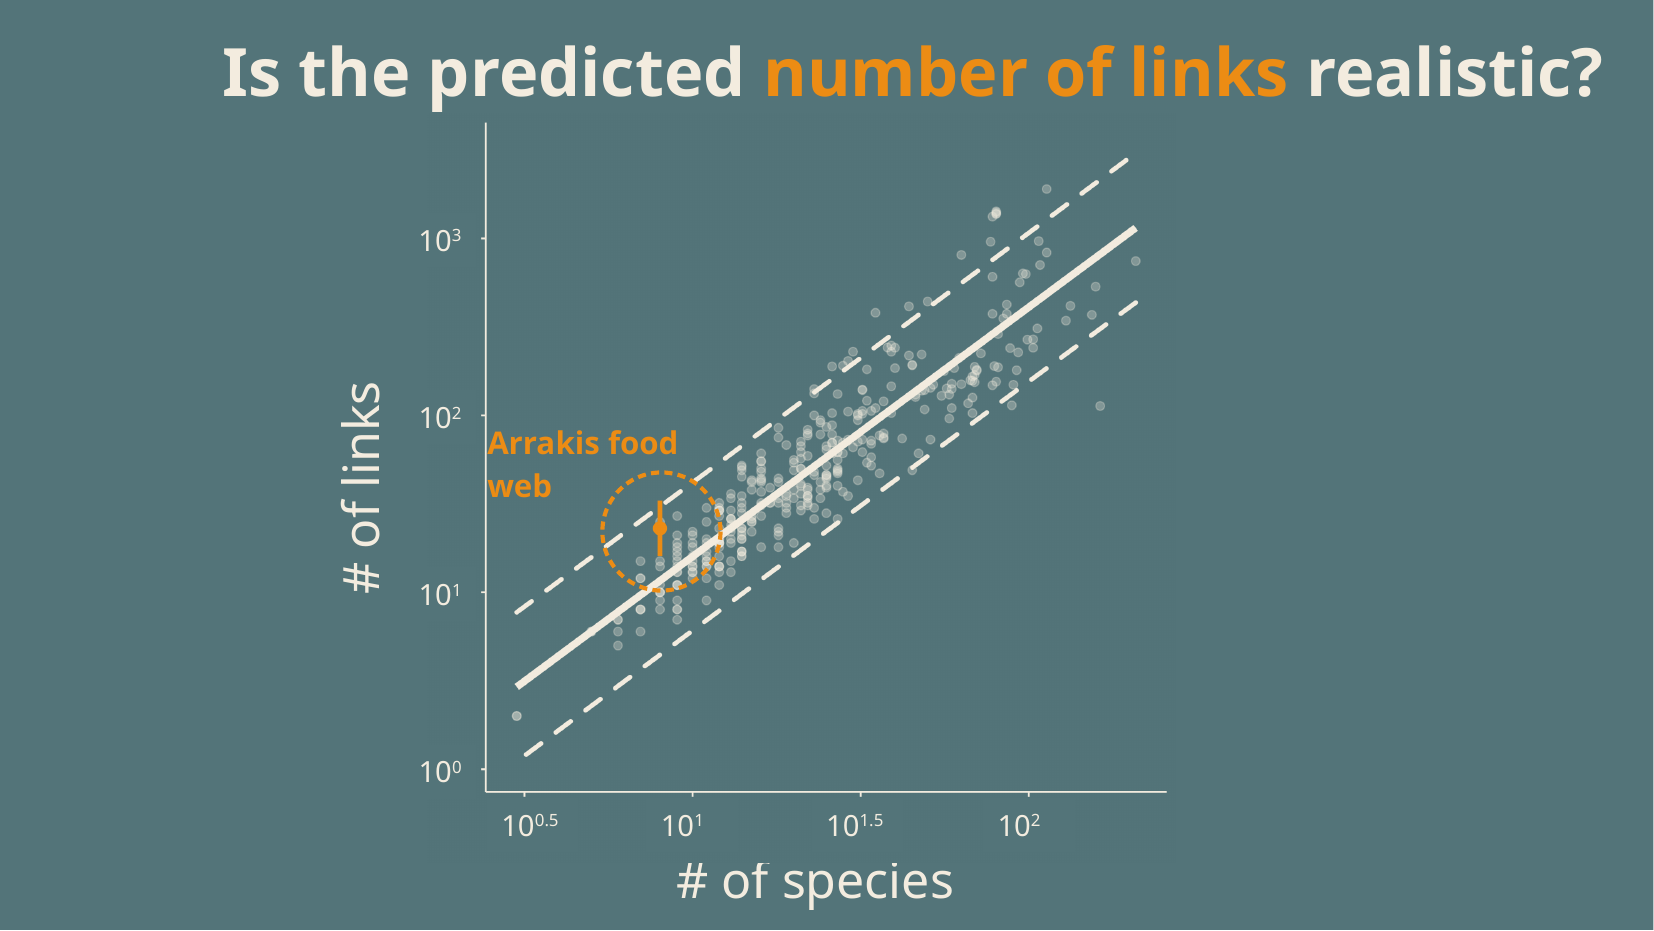

Is the predicted number of links realistic?
103
102
Arrakis food web
101
100
100.5
101
101.5
102
# of links
# of species